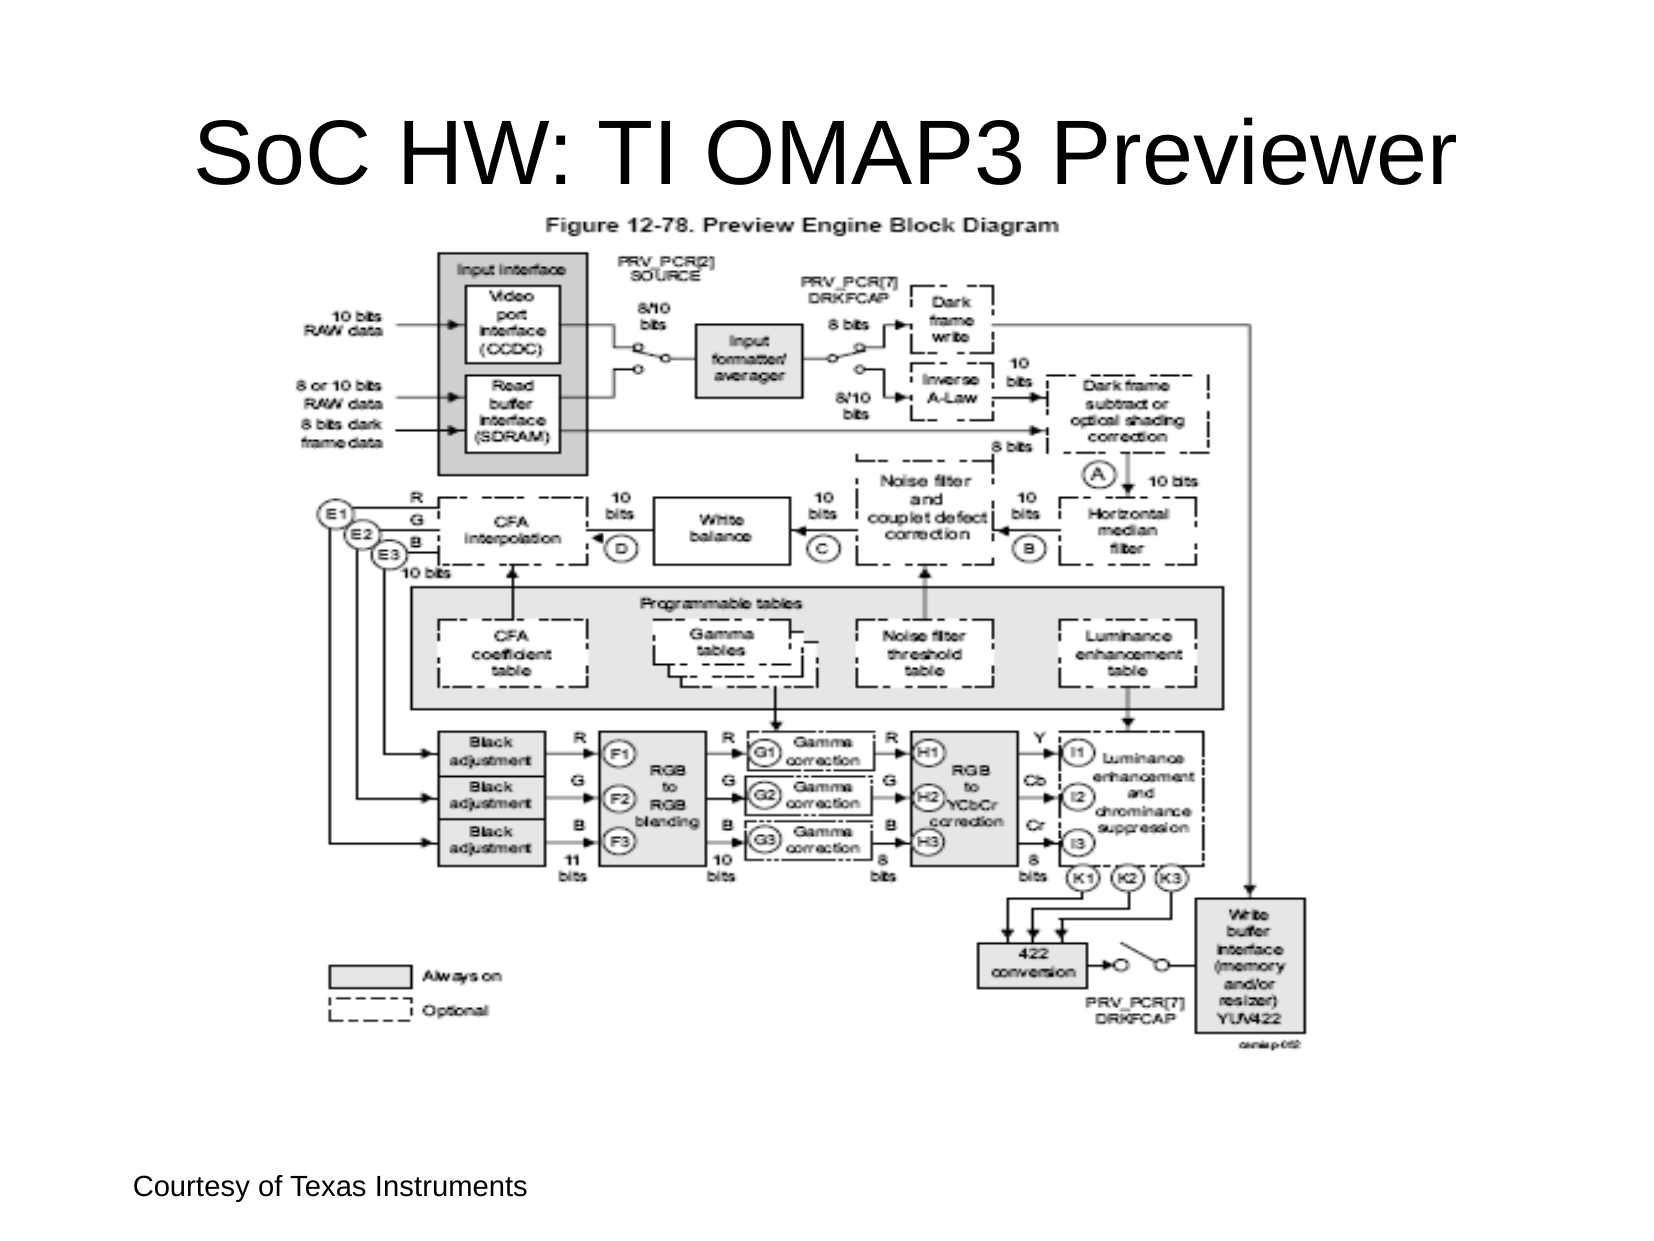

# SoC HW: TI OMAP3 Previewer
Courtesy of Texas Instruments